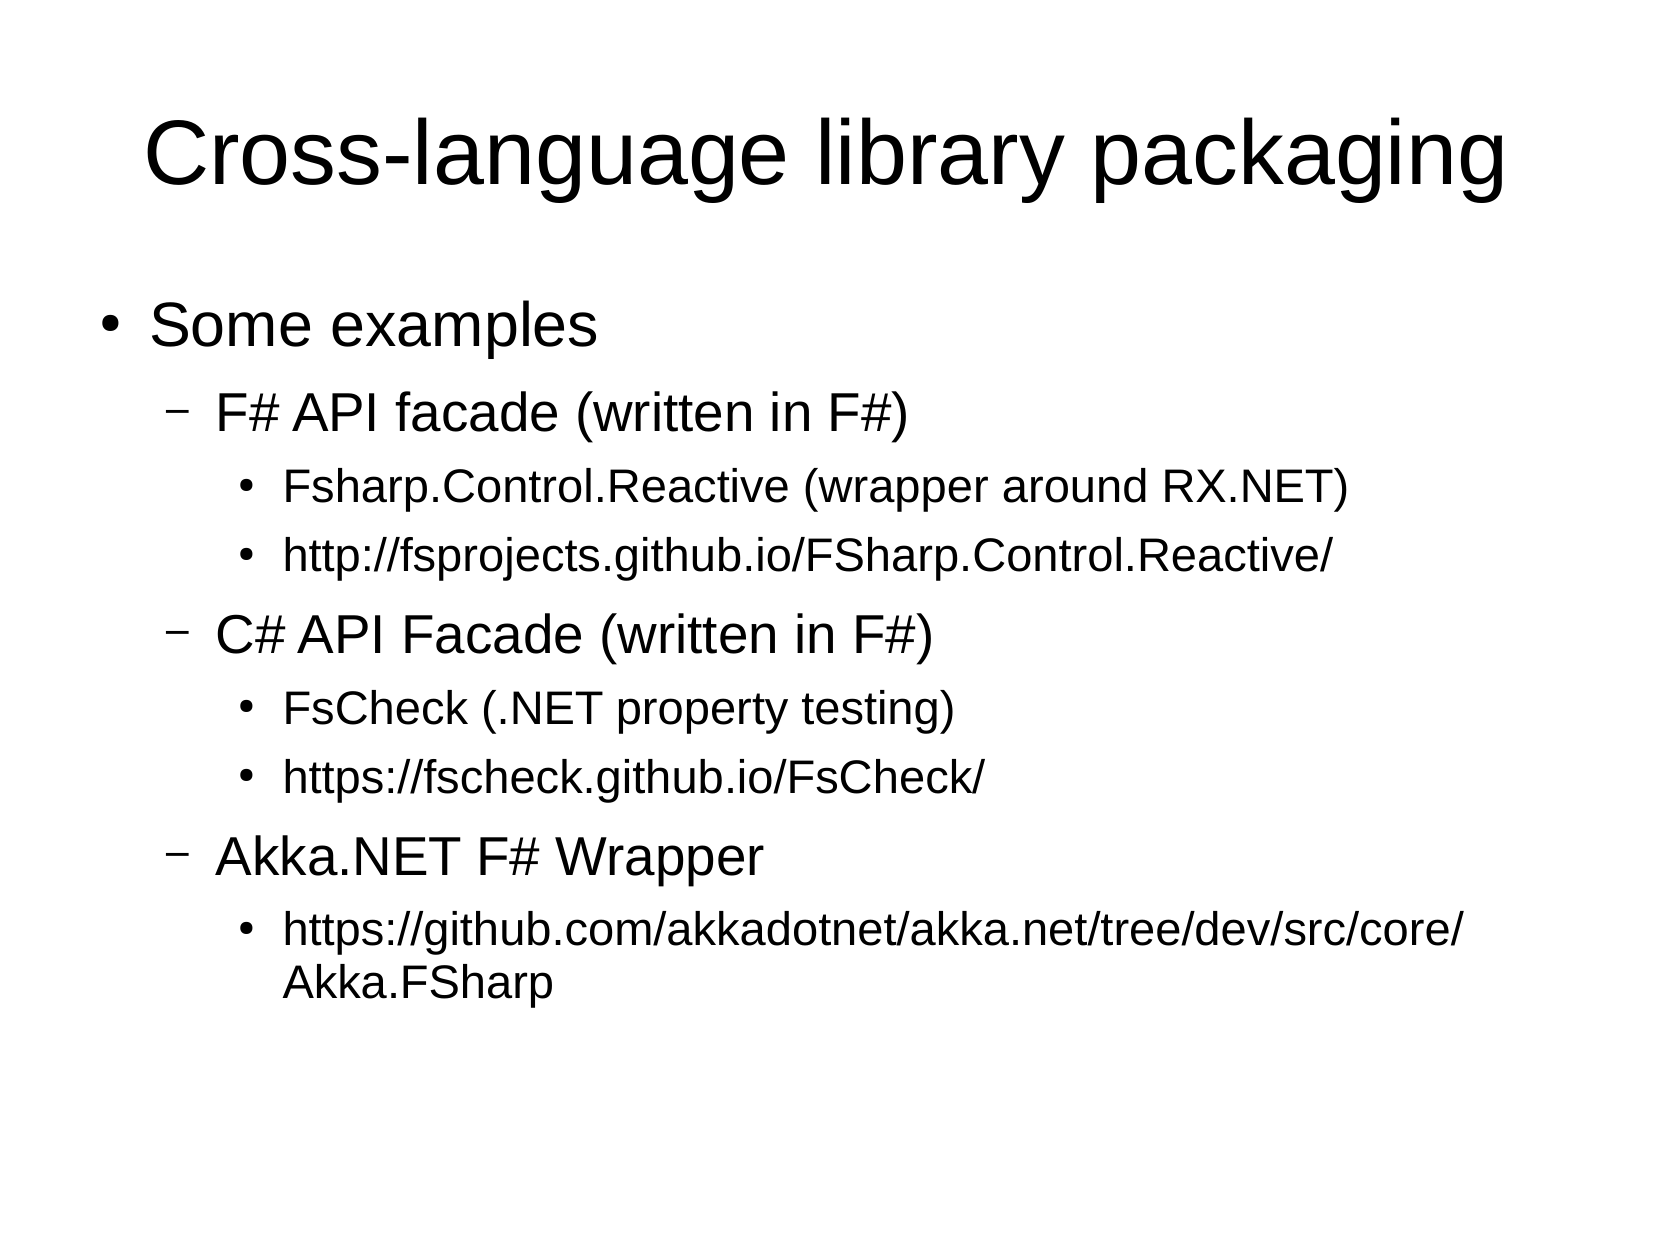

# Cross-language library packaging
Some examples
F# API facade (written in F#)
Fsharp.Control.Reactive (wrapper around RX.NET)
http://fsprojects.github.io/FSharp.Control.Reactive/
C# API Facade (written in F#)
FsCheck (.NET property testing)
https://fscheck.github.io/FsCheck/
Akka.NET F# Wrapper
https://github.com/akkadotnet/akka.net/tree/dev/src/core/Akka.FSharp